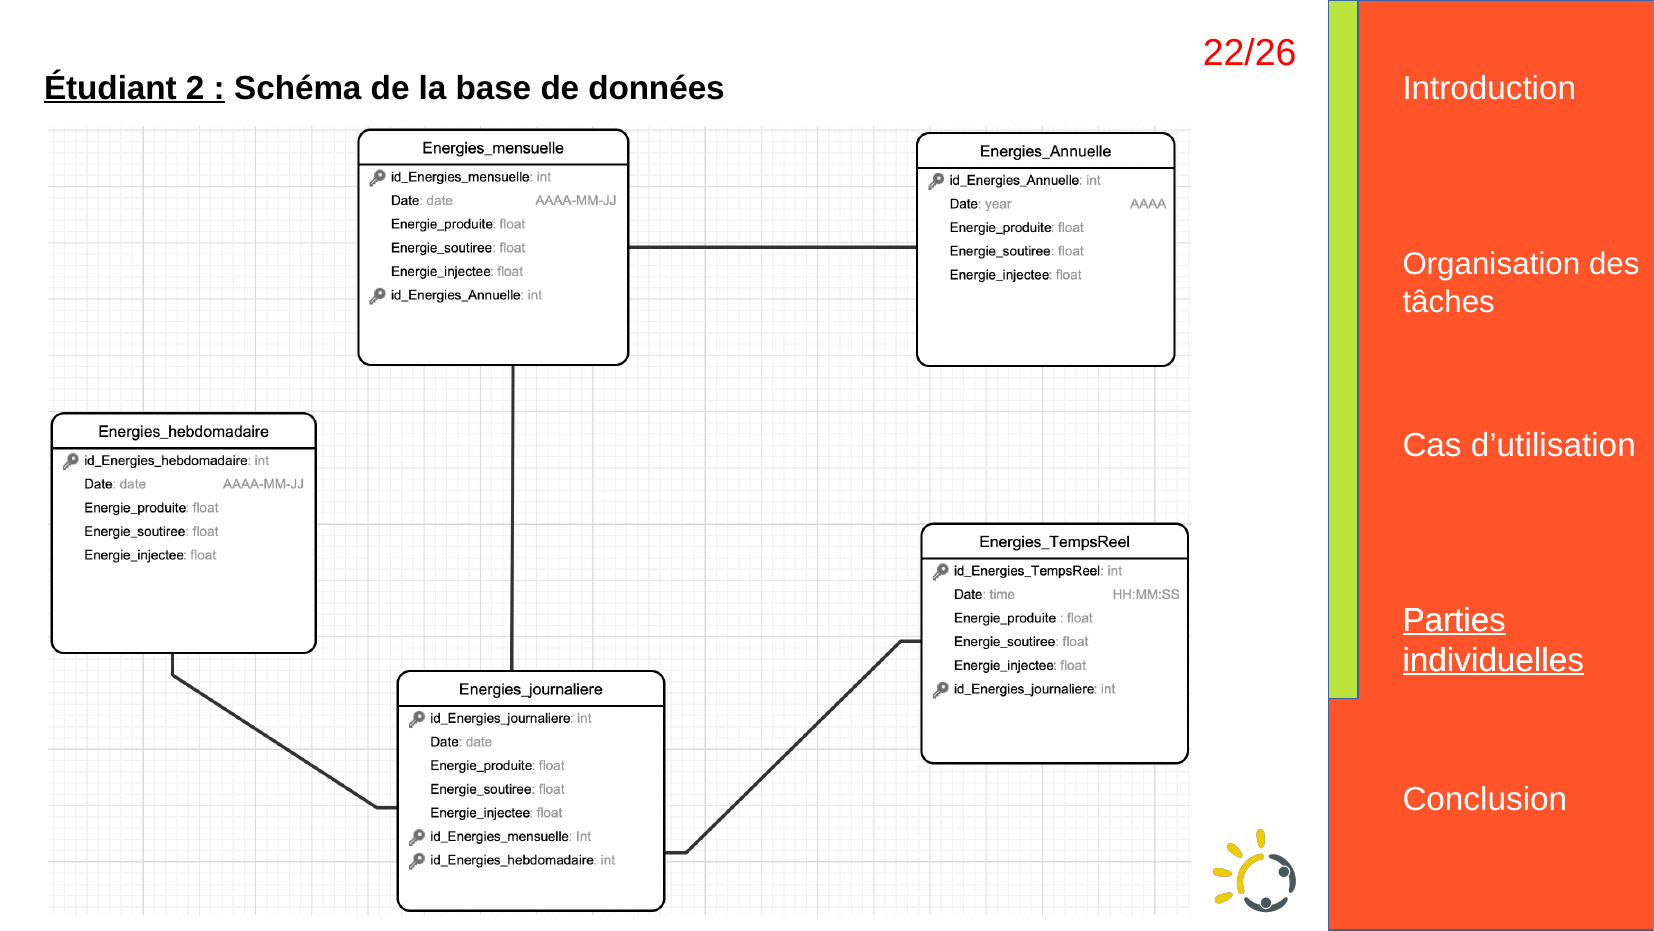

Étudiant 2 : Schéma de la base de données
Parties
individuelles